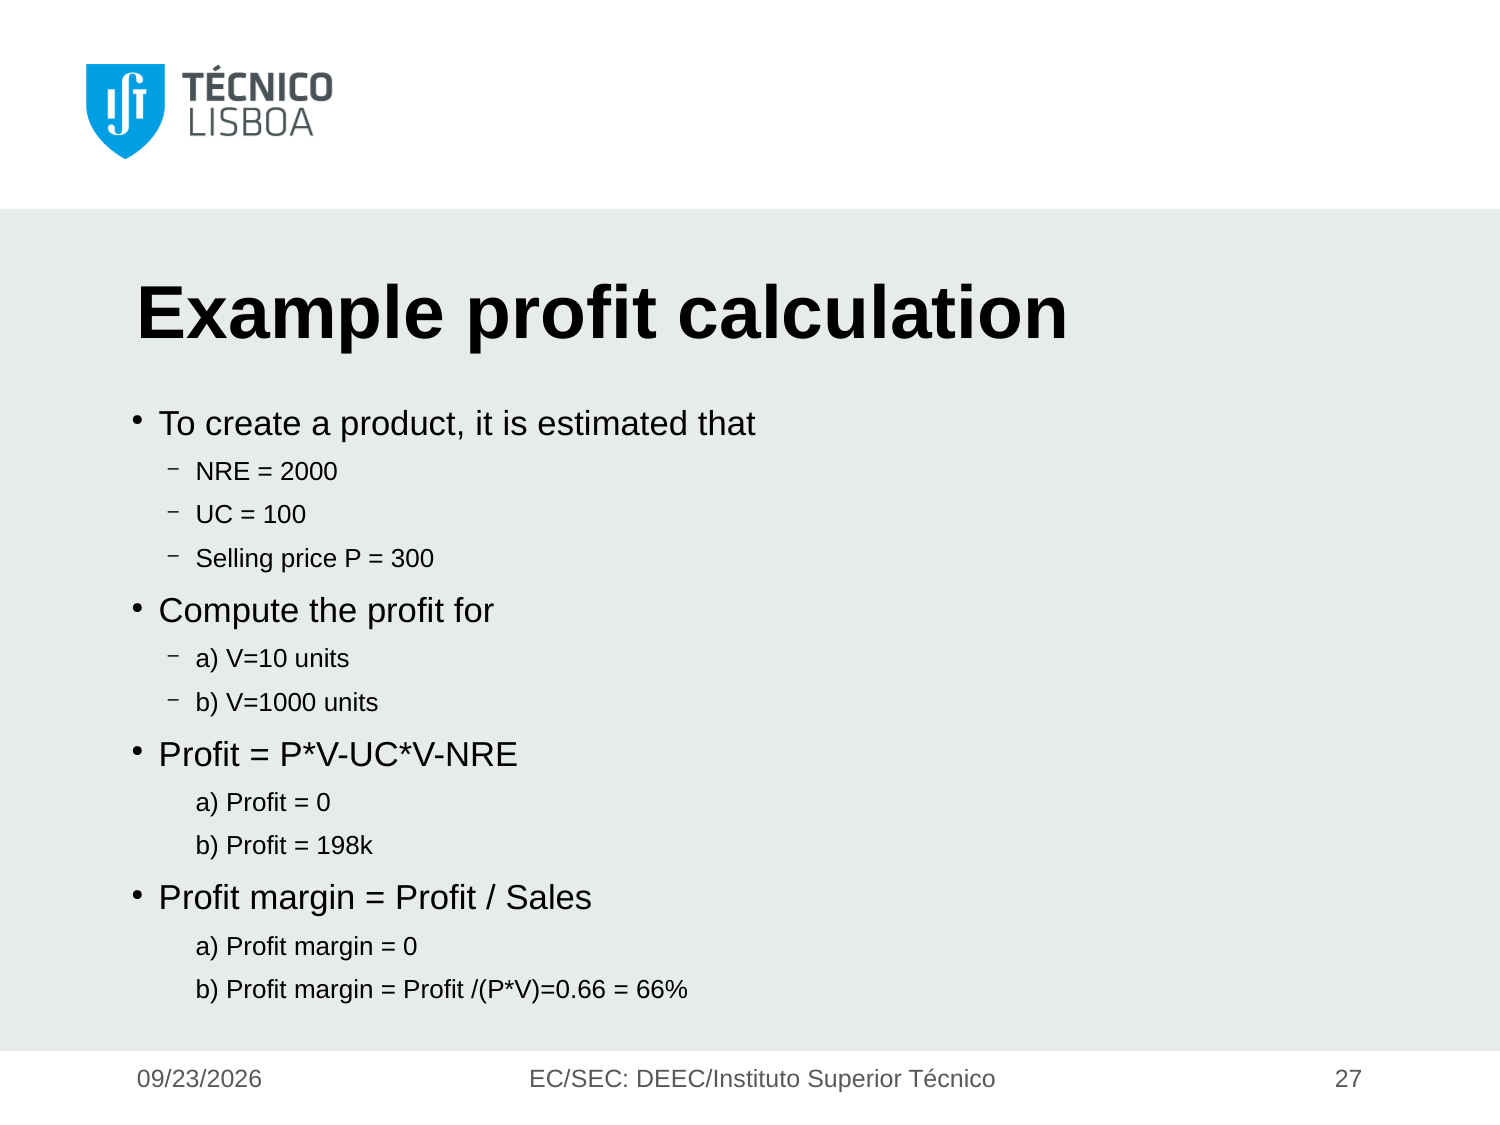

# Example profit calculation
To create a product, it is estimated that
NRE = 2000
UC = 100
Selling price P = 300
Compute the profit for
a) V=10 units
b) V=1000 units
Profit = P*V-UC*V-NRE
a) Profit = 0
b) Profit = 198k
Profit margin = Profit / Sales
a) Profit margin = 0
b) Profit margin = Profit /(P*V)=0.66 = 66%
EC/SEC: DEEC/Instituto Superior Técnico